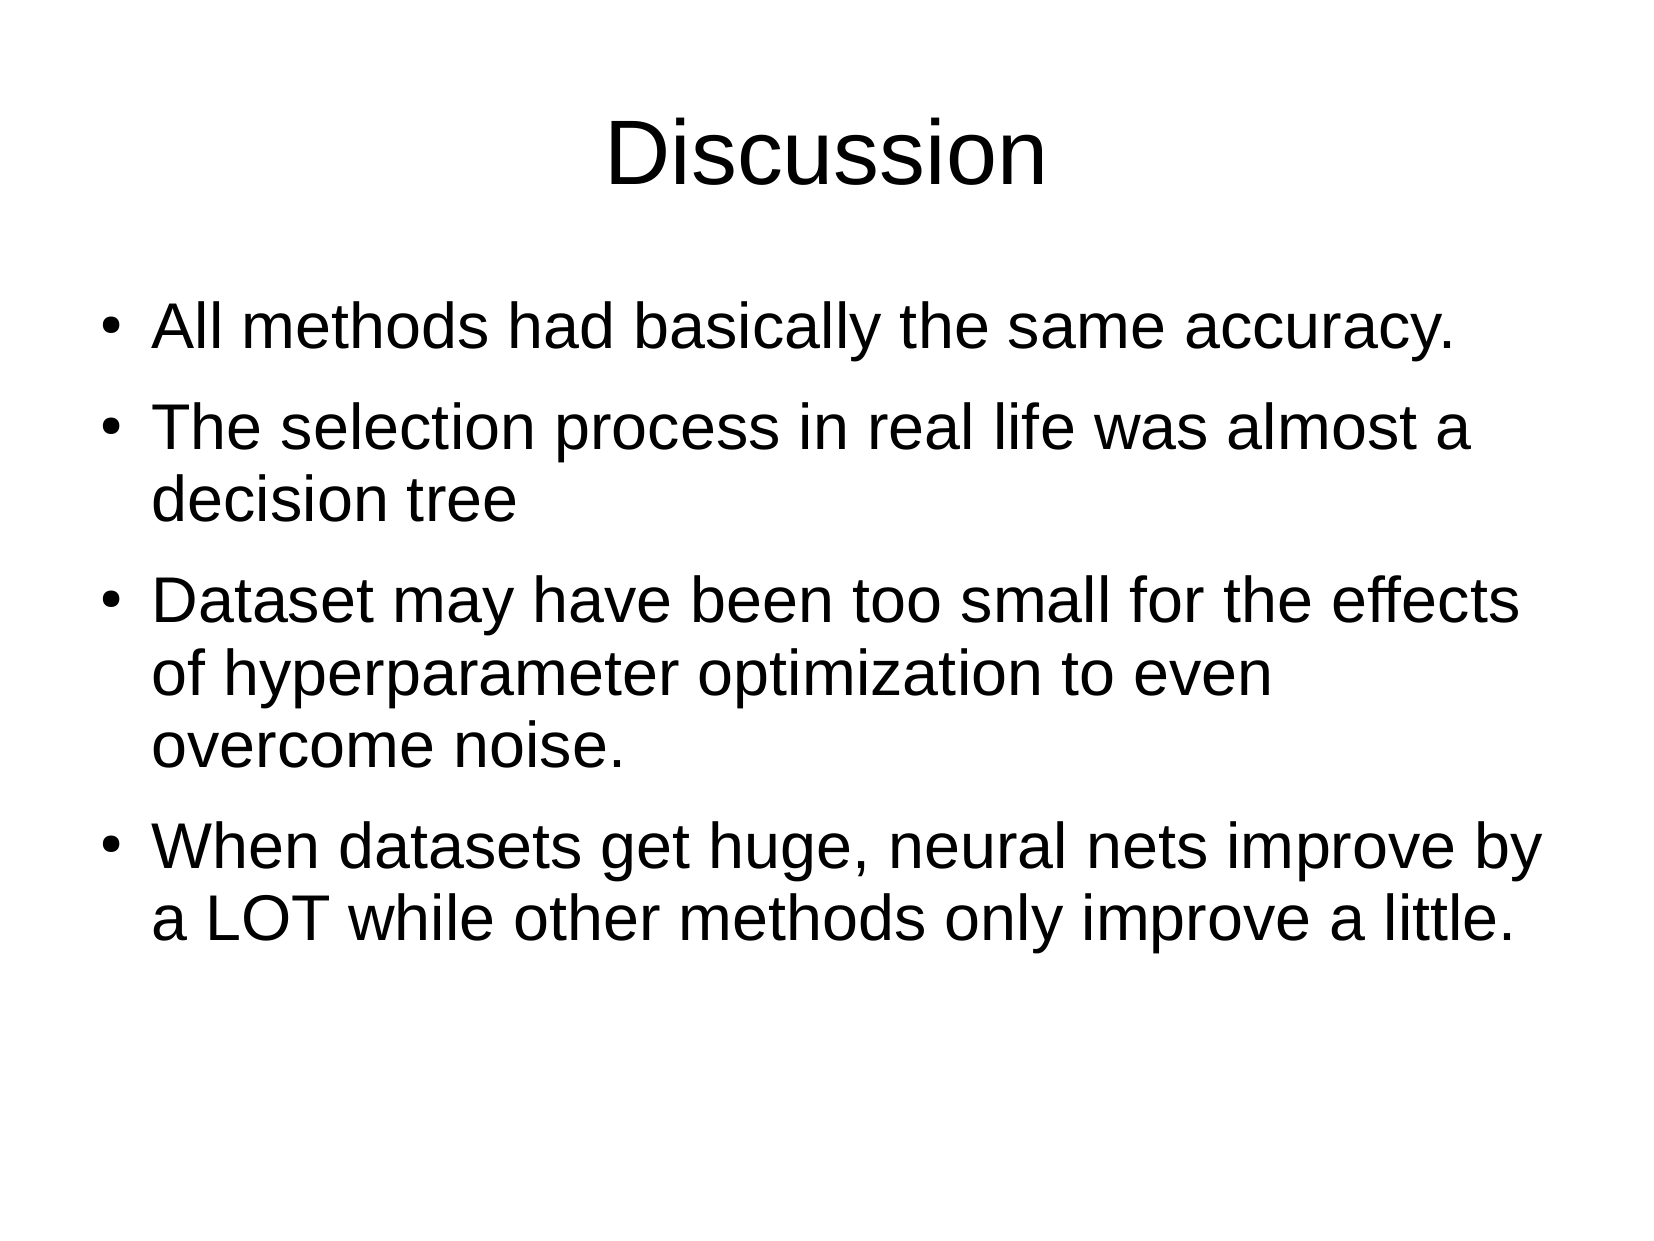

# Discussion
All methods had basically the same accuracy.
The selection process in real life was almost a decision tree
Dataset may have been too small for the effects of hyperparameter optimization to even overcome noise.
When datasets get huge, neural nets improve by a LOT while other methods only improve a little.